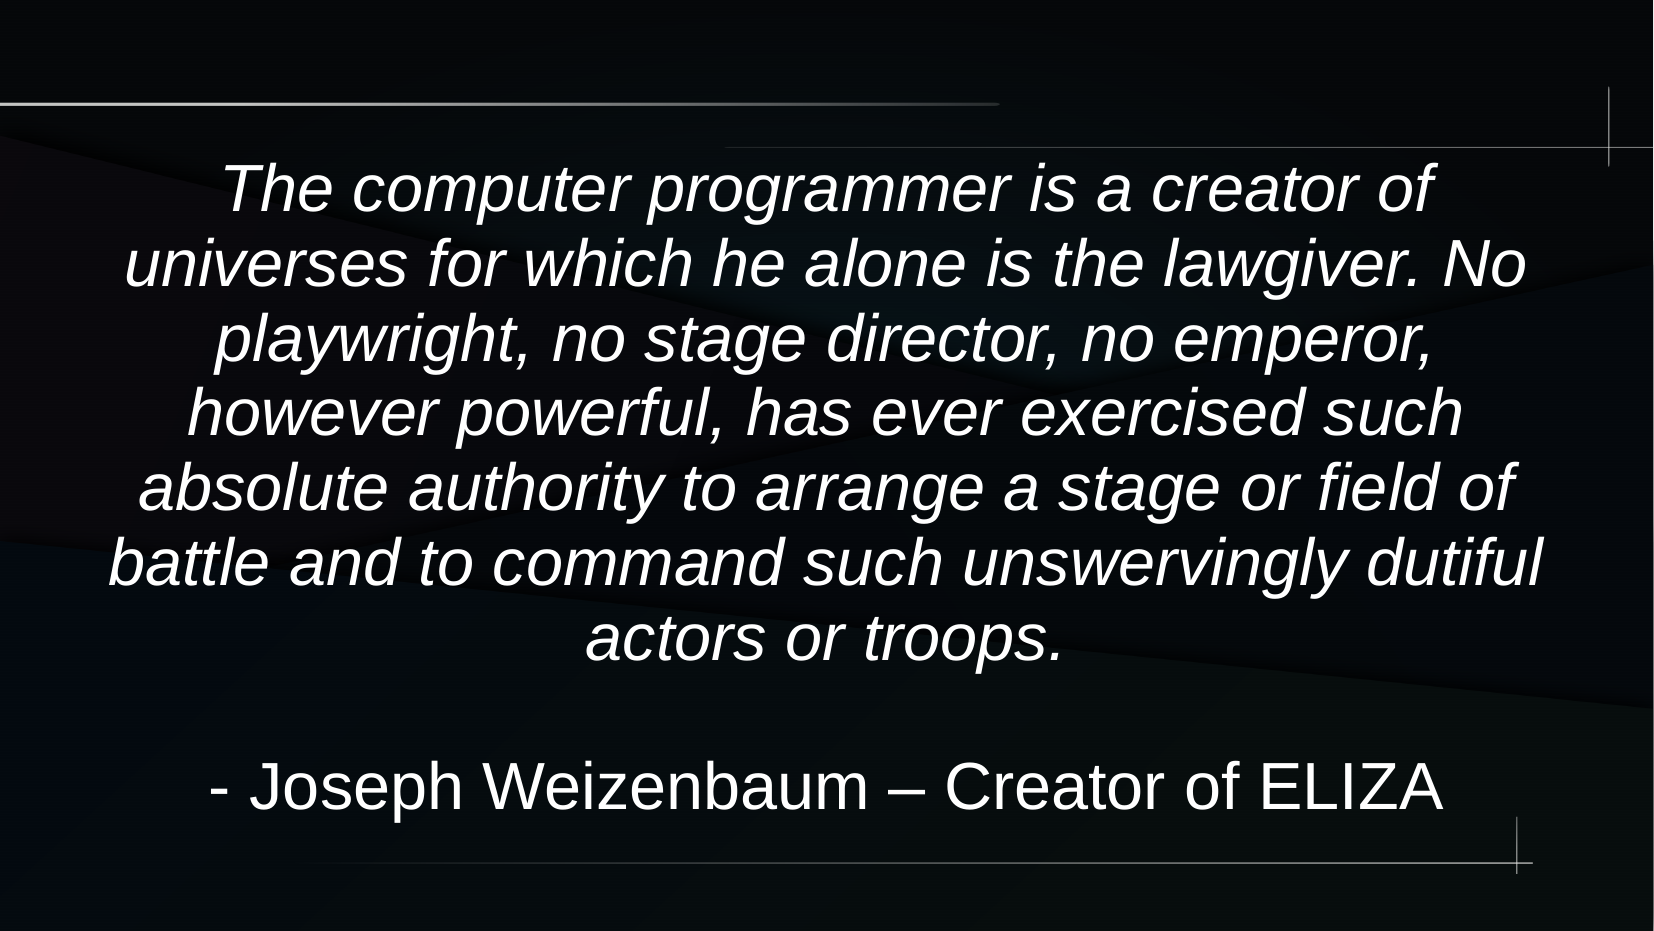

#
The computer programmer is a creator of universes for which he alone is the lawgiver. No playwright, no stage director, no emperor, however powerful, has ever exercised such absolute authority to arrange a stage or field of battle and to command such unswervingly dutiful actors or troops.
- Joseph Weizenbaum – Creator of ELIZA